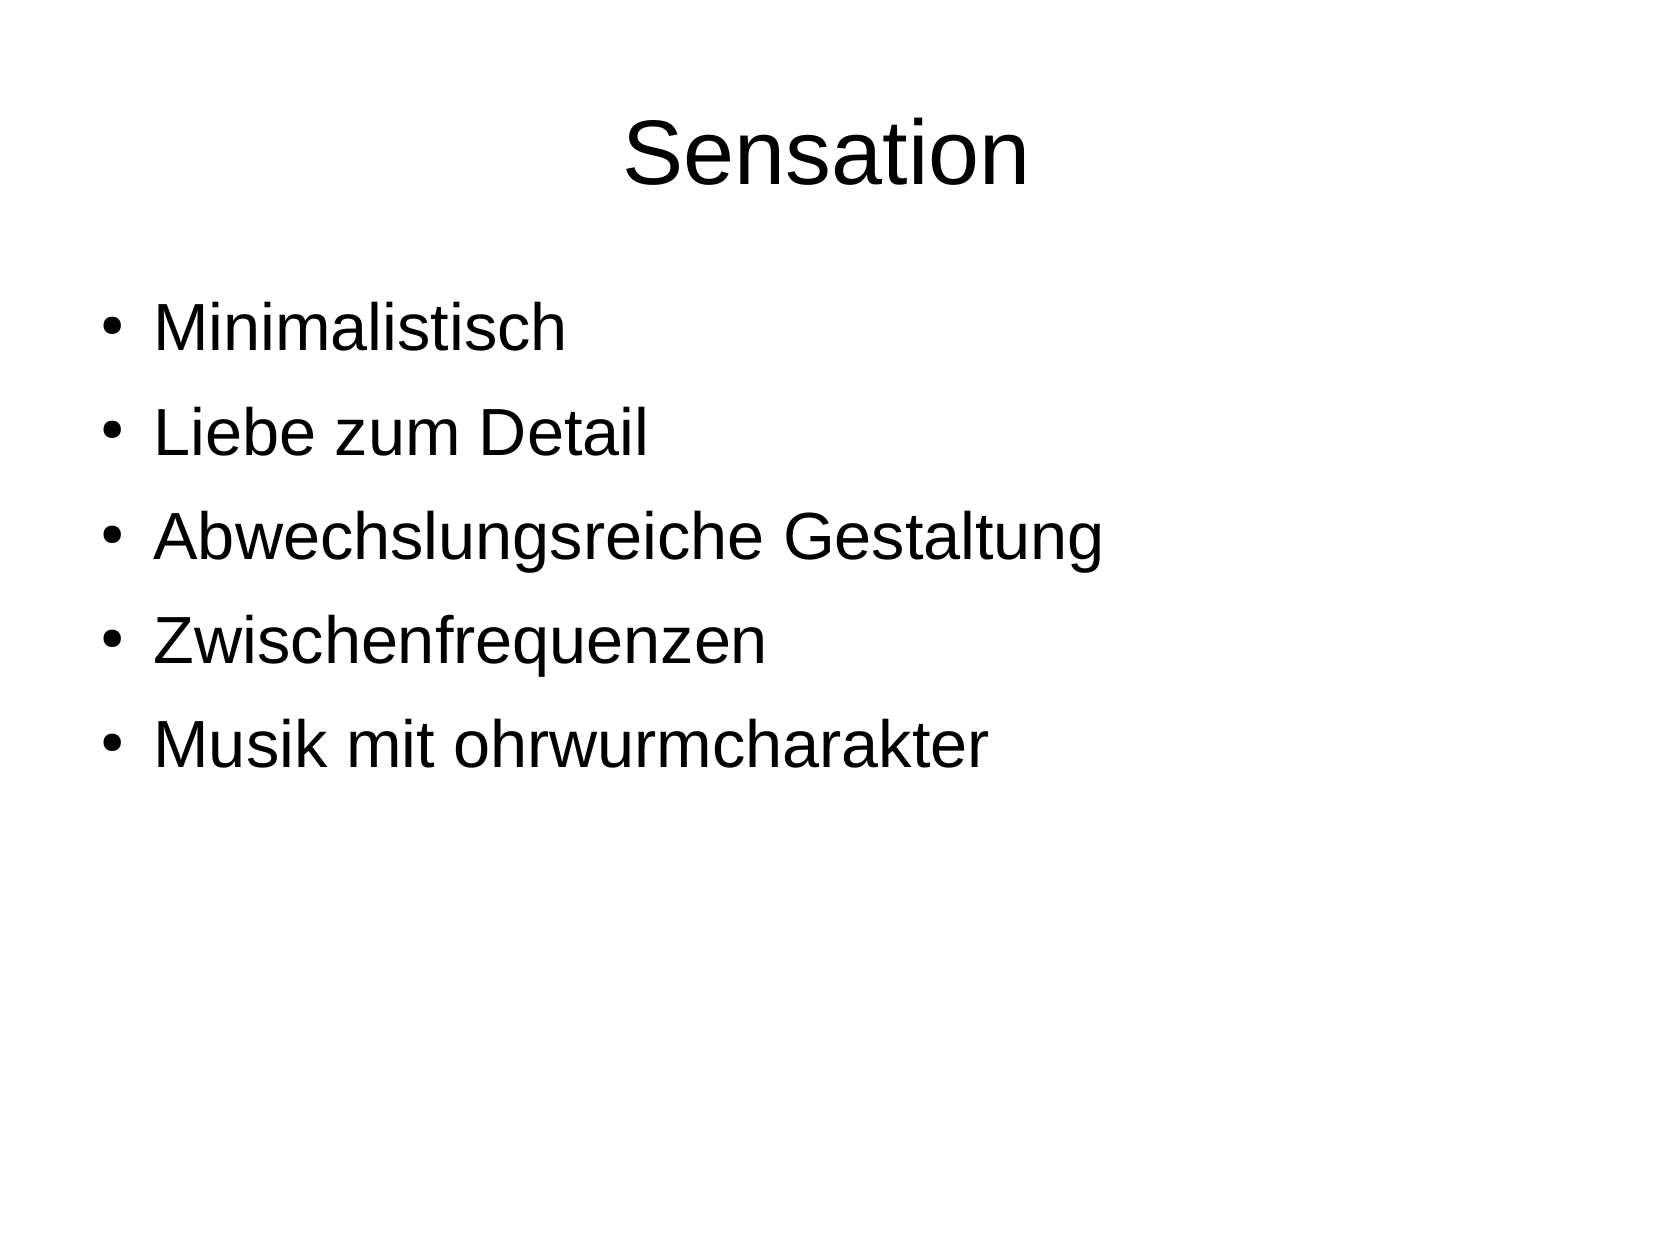

# Sensation
Minimalistisch
Liebe zum Detail
Abwechslungsreiche Gestaltung
Zwischenfrequenzen
Musik mit ohrwurmcharakter